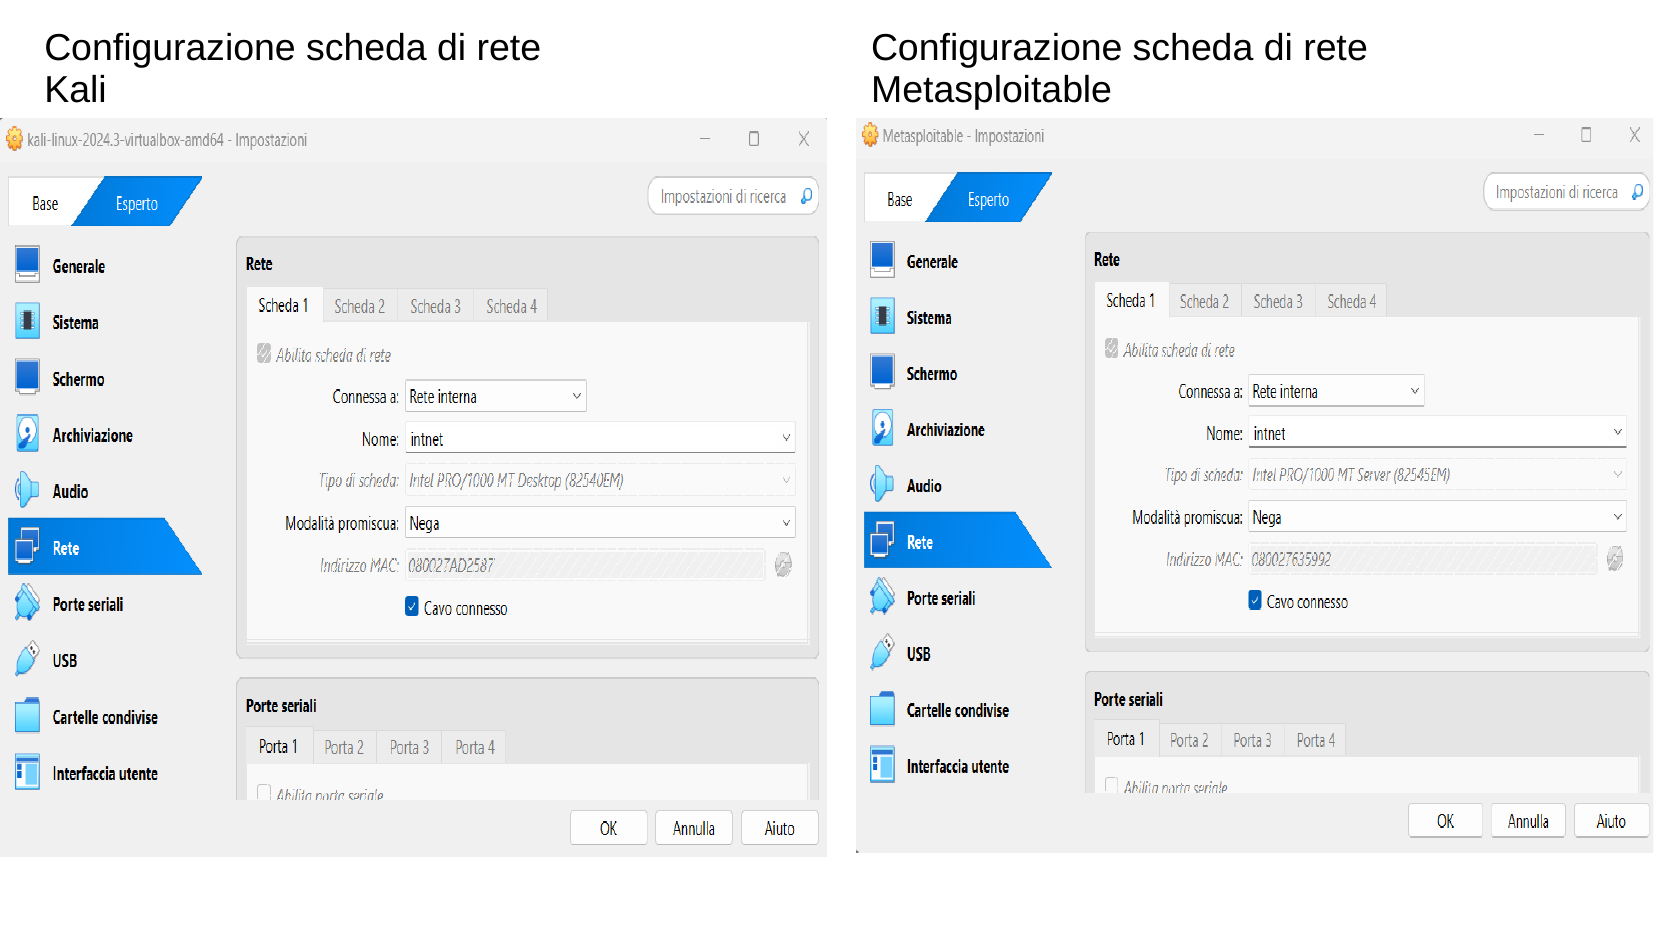

Configurazione scheda di rete Kali
Configurazione scheda di rete Metasploitable